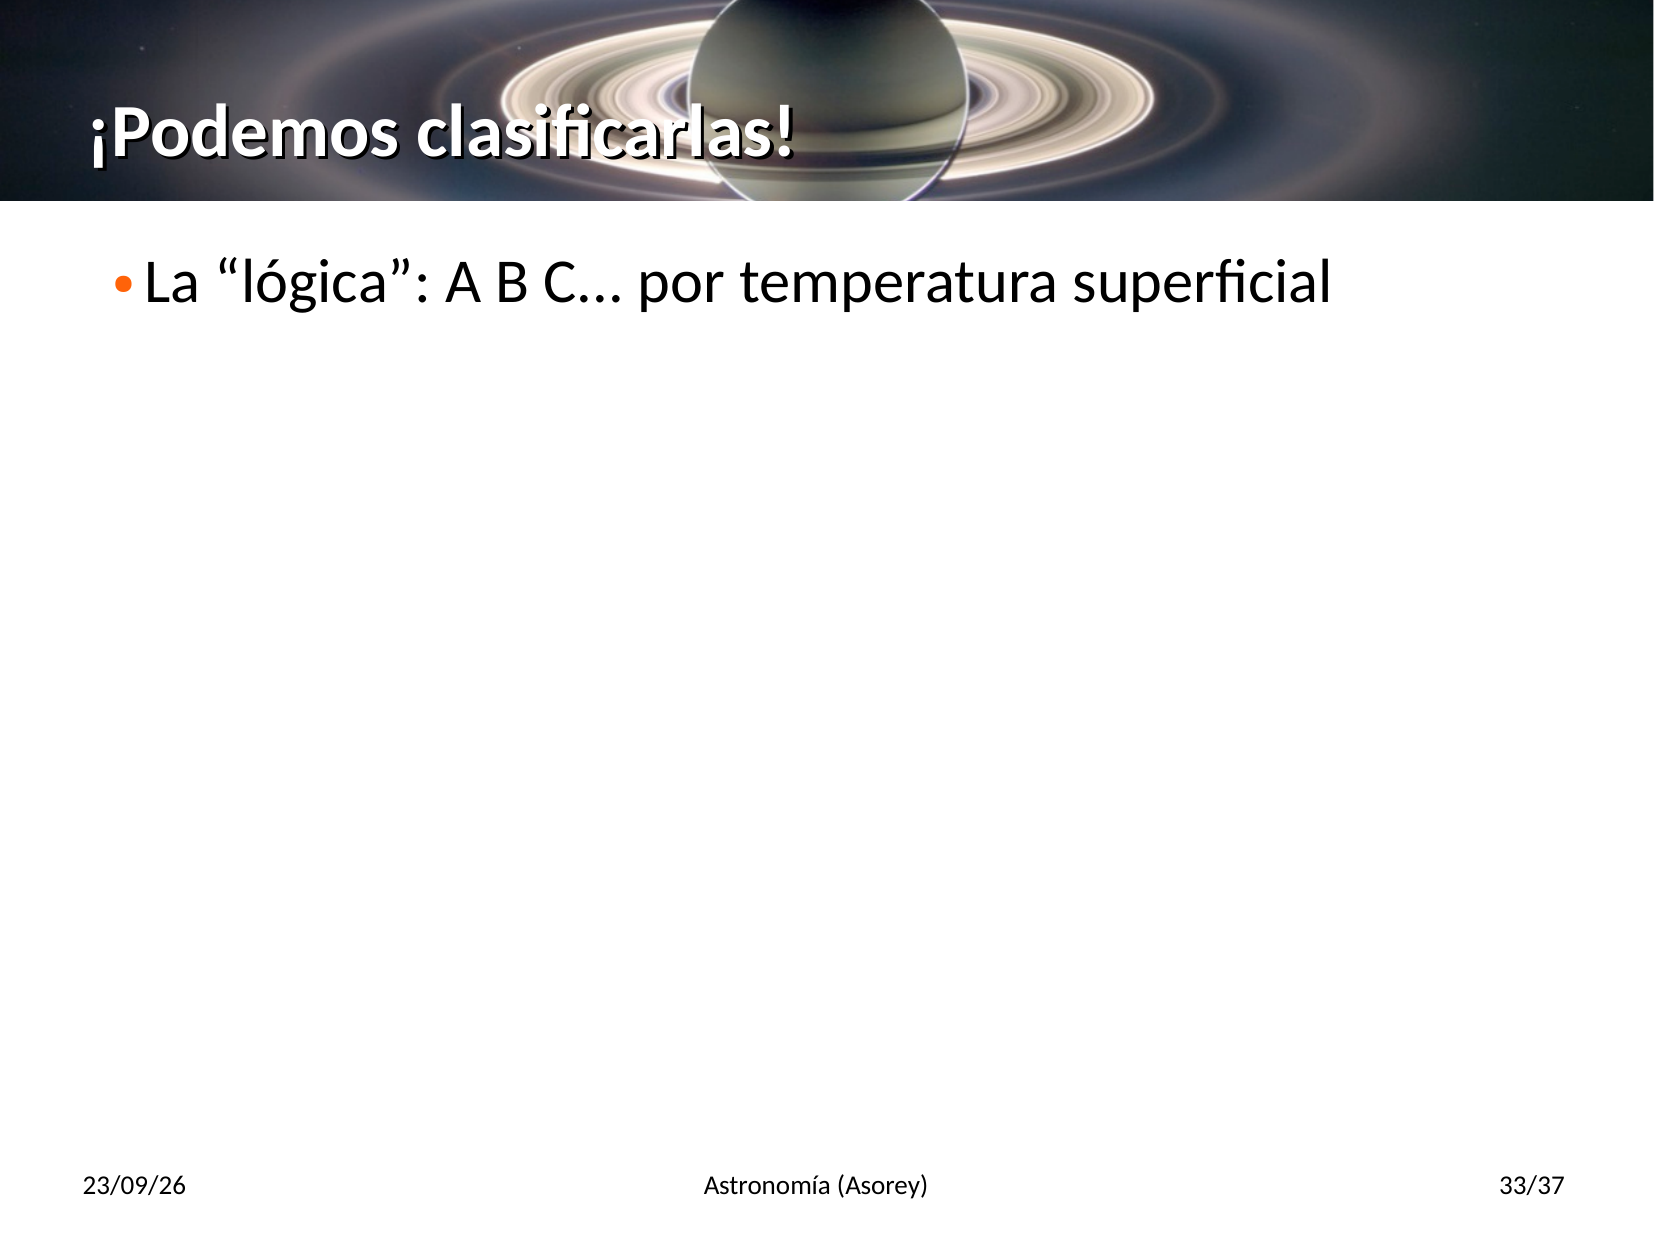

# ¡Podemos clasificarlas!
La “lógica”: A B C... por temperatura superficial
Astronomía (Asorey)
33